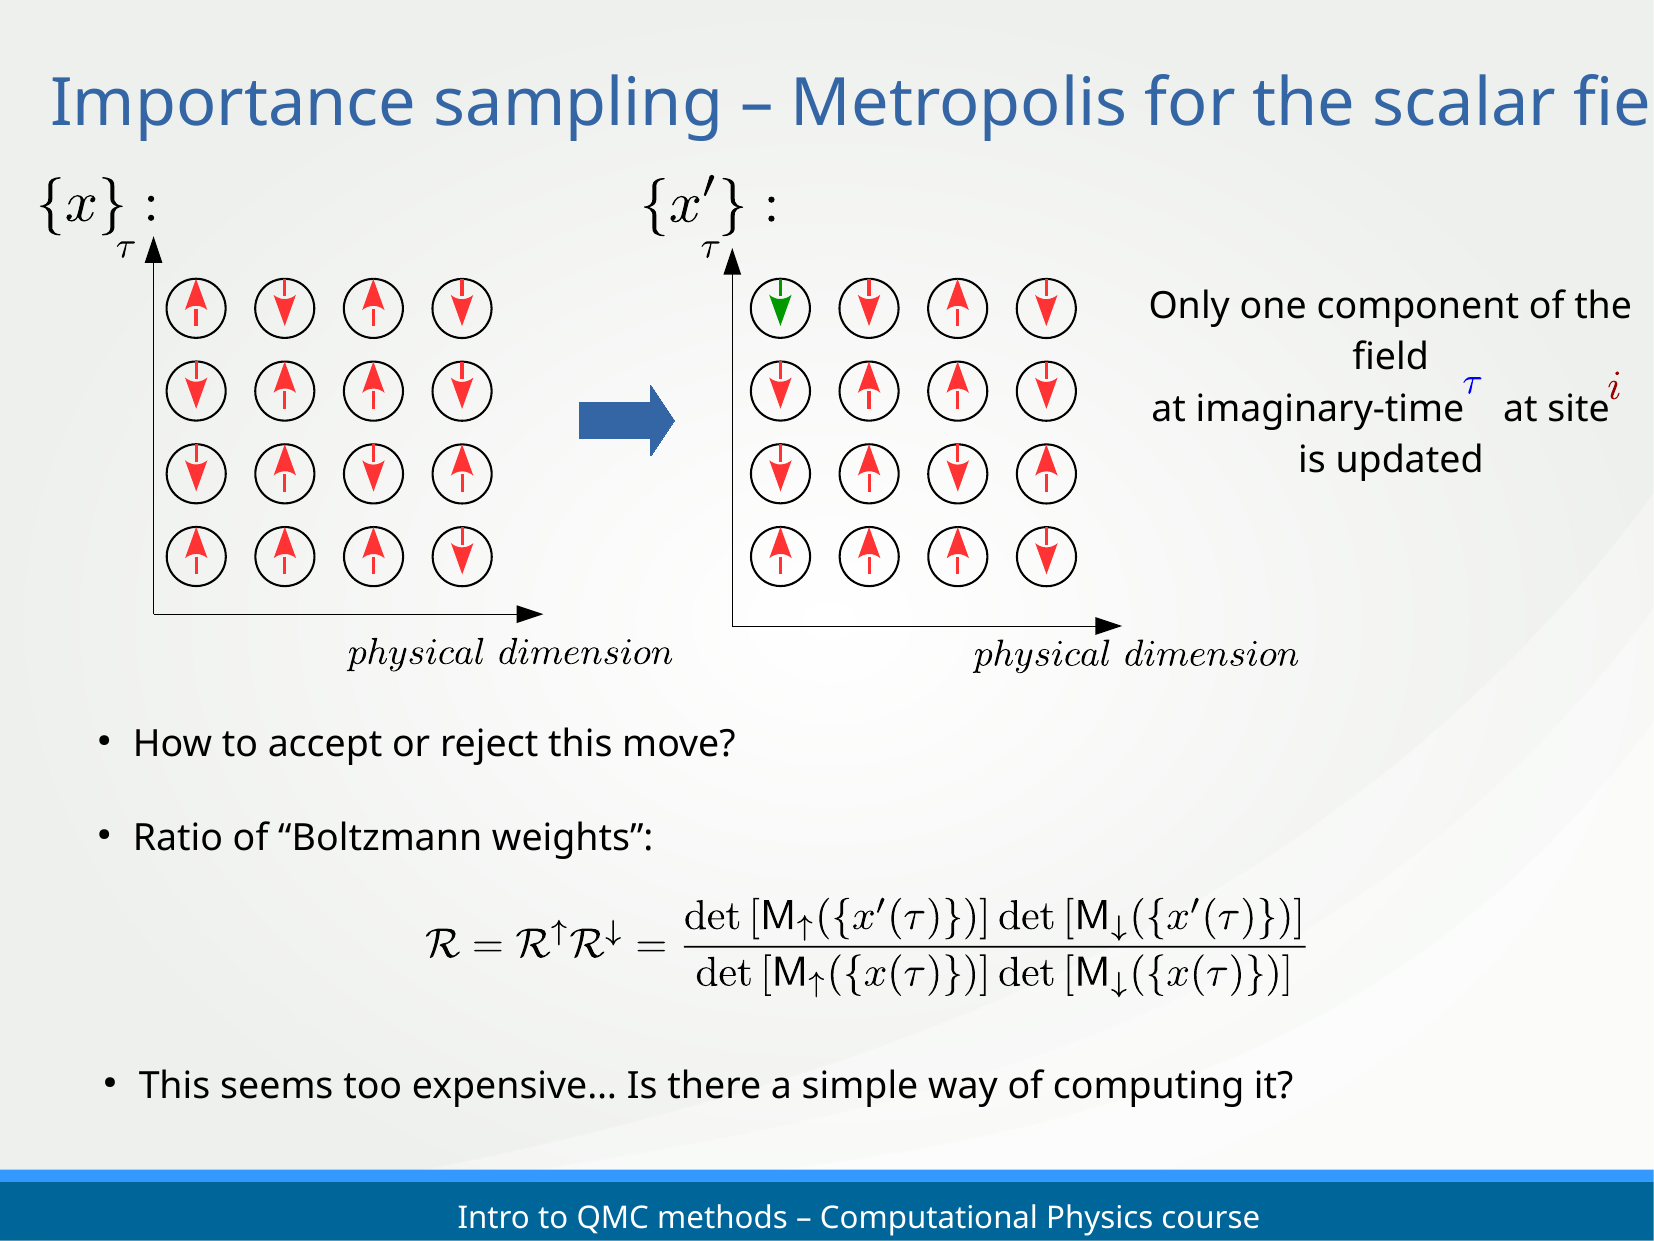

Importance sampling – Metropolis for the scalar field
Only one component of the field
at imaginary-time at site is updated
How to accept or reject this move?
Ratio of “Boltzmann weights”:
This seems too expensive… Is there a simple way of computing it?